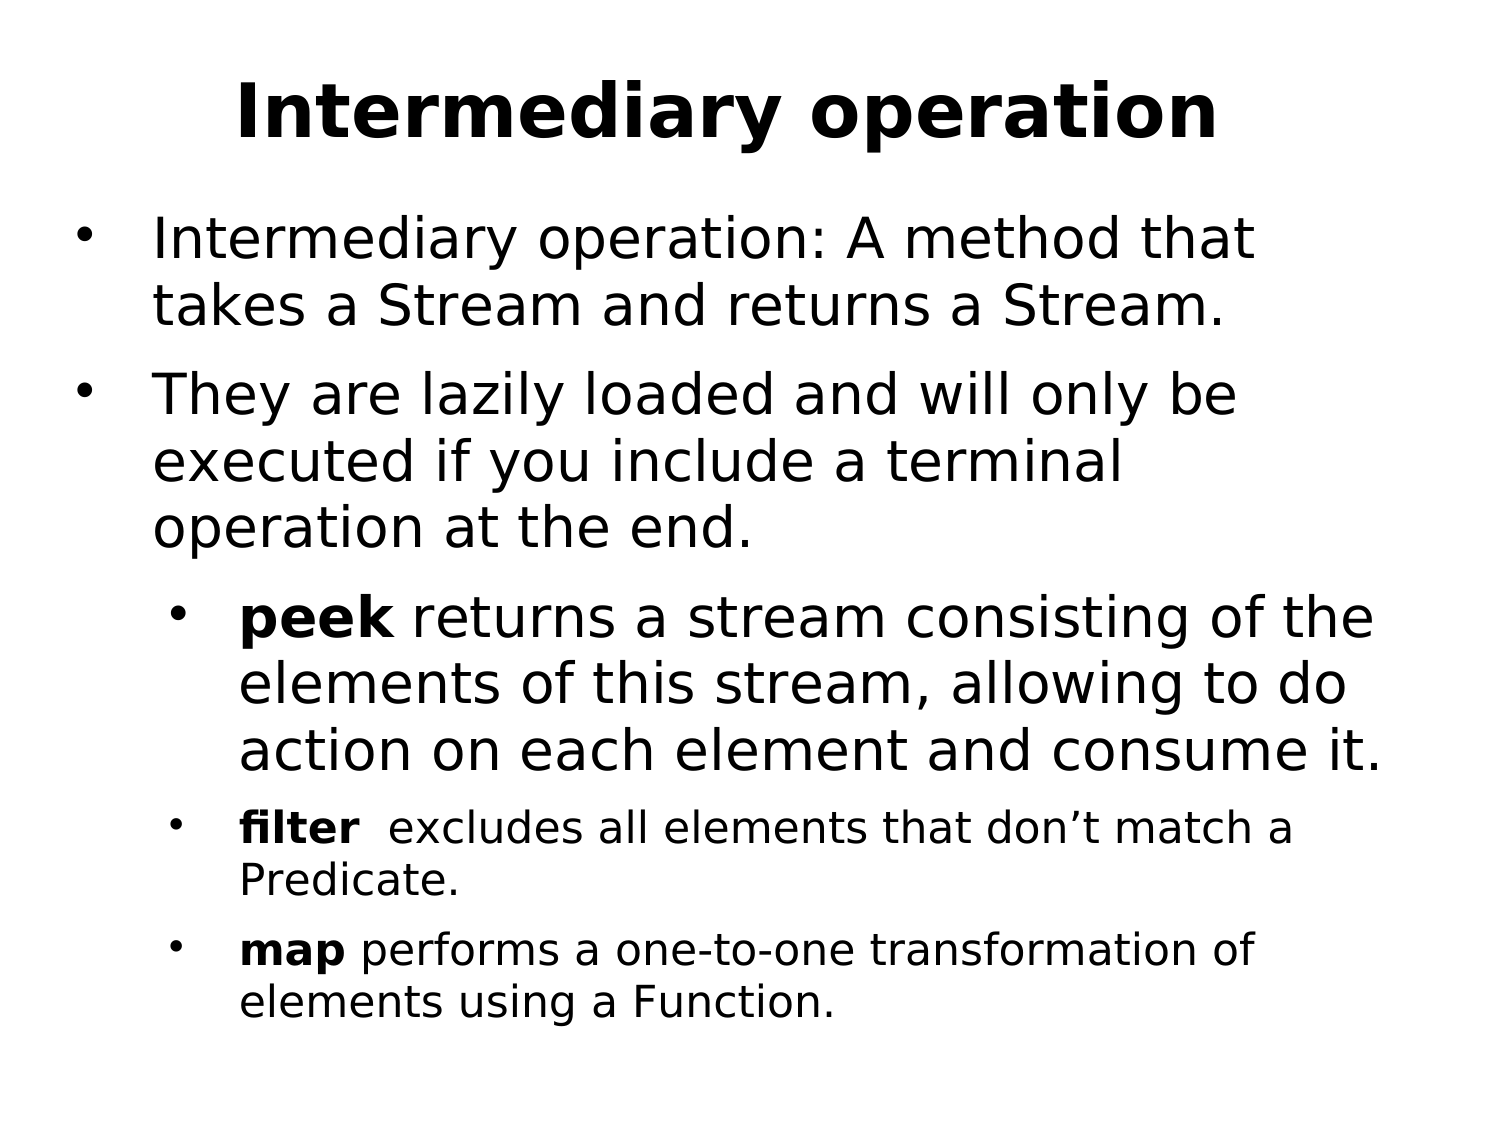

# Intermediary operation
Intermediary operation: A method that takes a Stream and returns a Stream.
They are lazily loaded and will only be executed if you include a terminal operation at the end.
peek returns a stream consisting of the elements of this stream, allowing to do action on each element and consume it.
filter excludes all elements that don’t match a Predicate.
map performs a one-to-one transformation of elements using a Function.